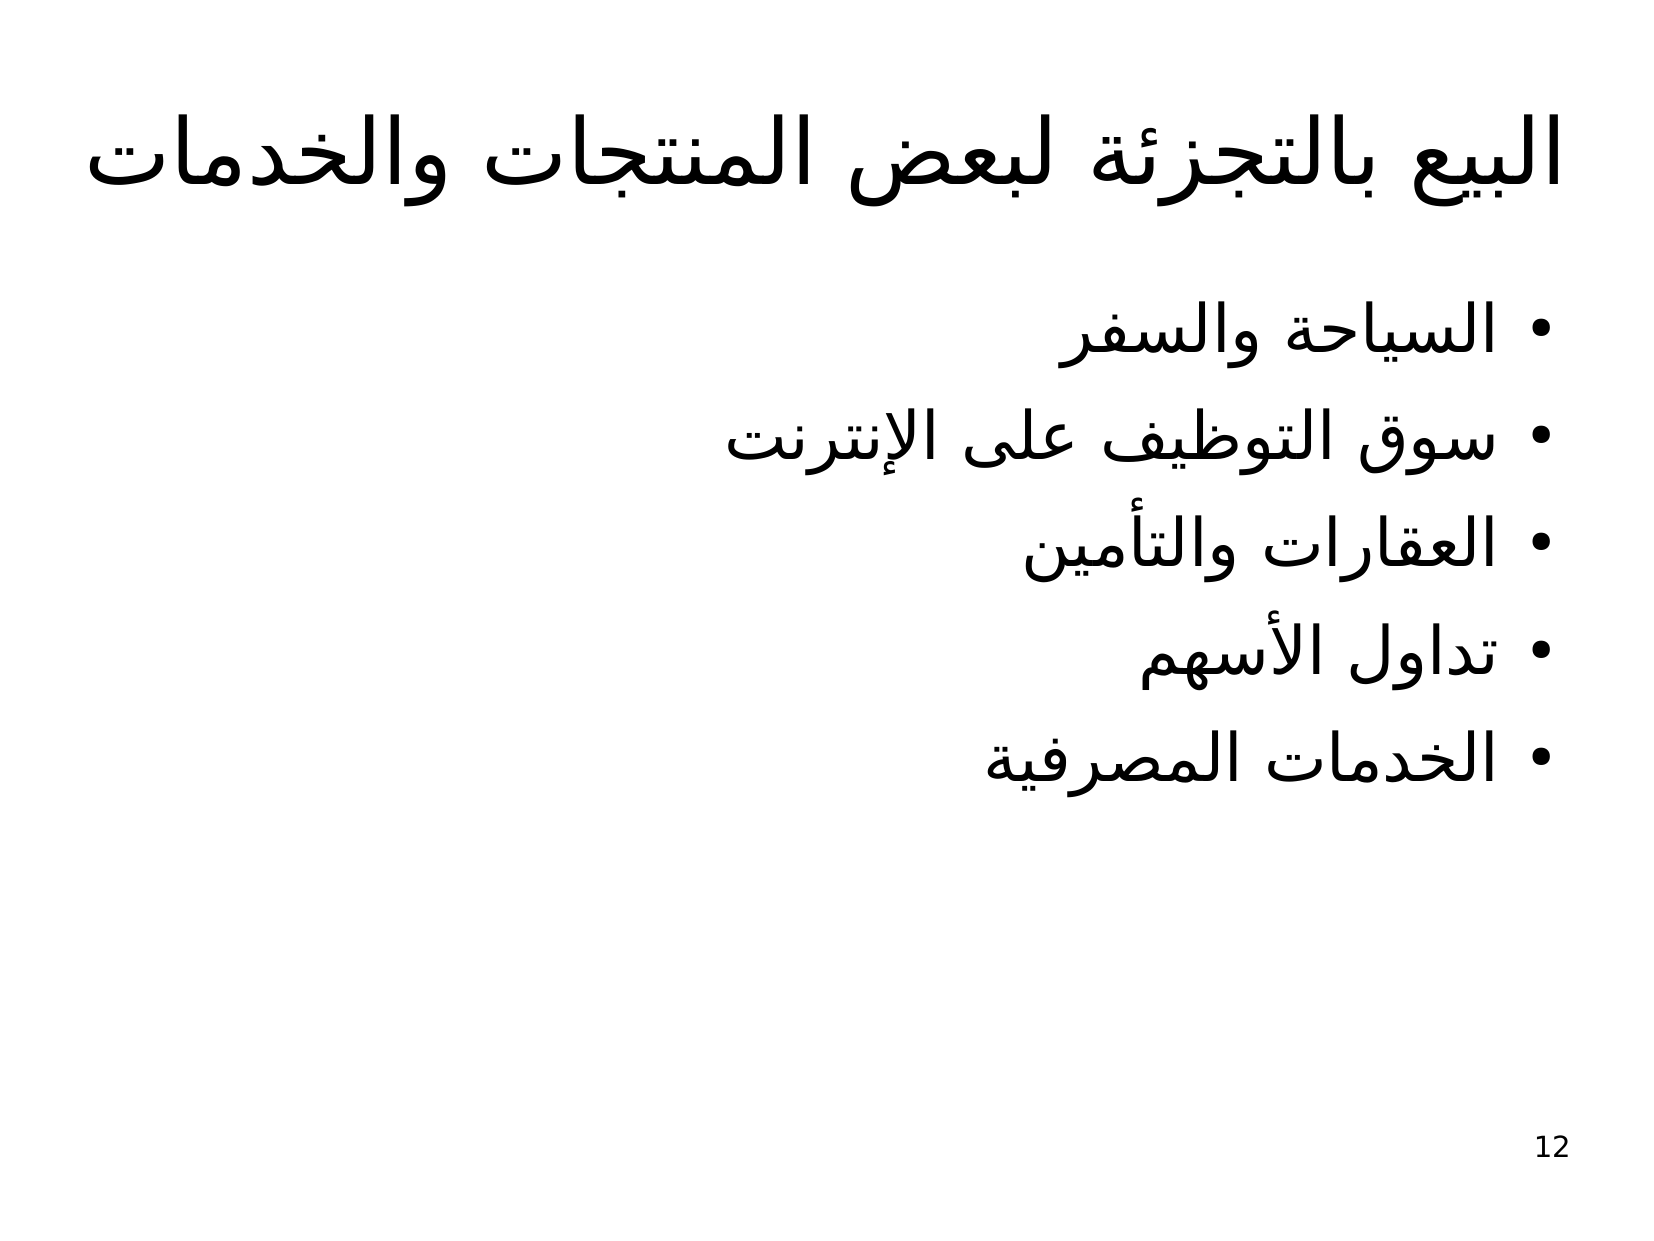

# البيع بالتجزئة لبعض المنتجات والخدمات
السياحة والسفر
سوق التوظيف على الإنترنت
العقارات والتأمين
تداول الأسهم
الخدمات المصرفية
12